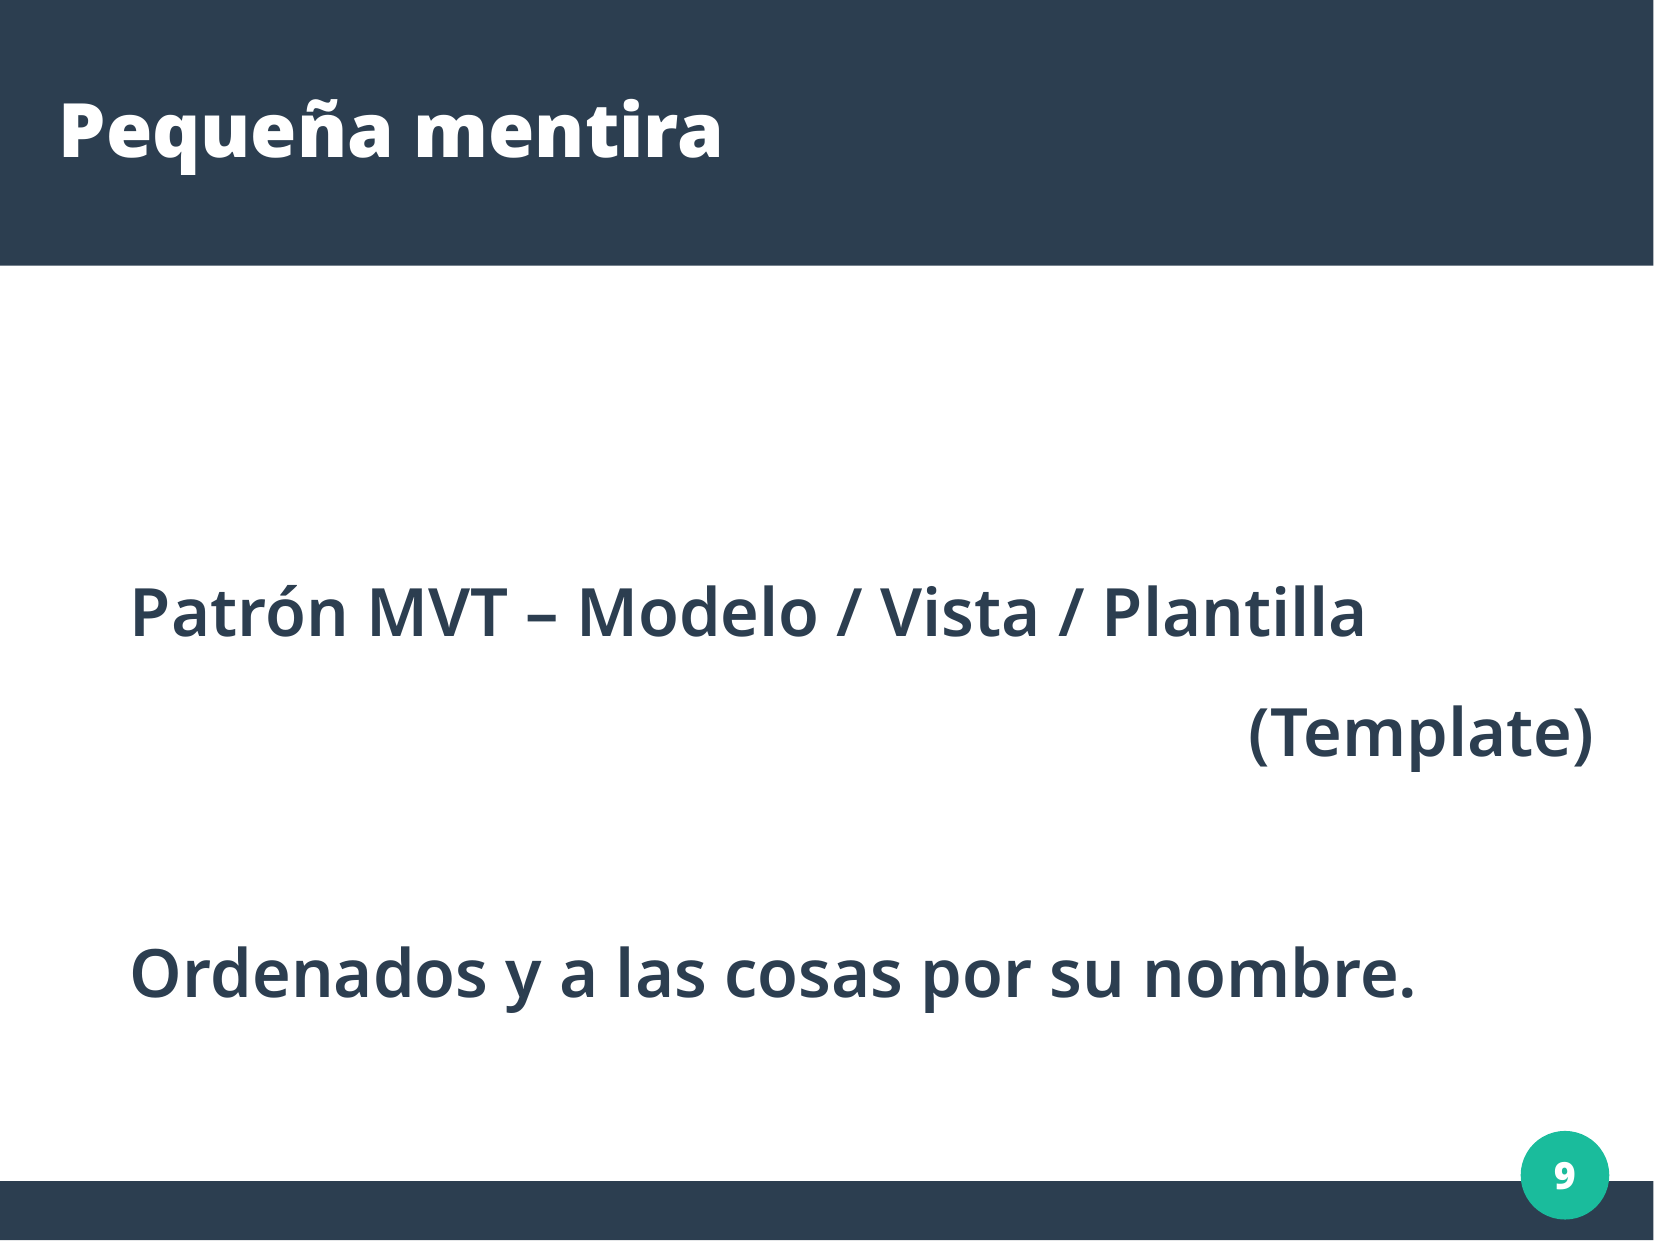

# Pequeña mentira
Patrón MVT – Modelo / Vista / Plantilla
(Template)
Ordenados y a las cosas por su nombre.
9